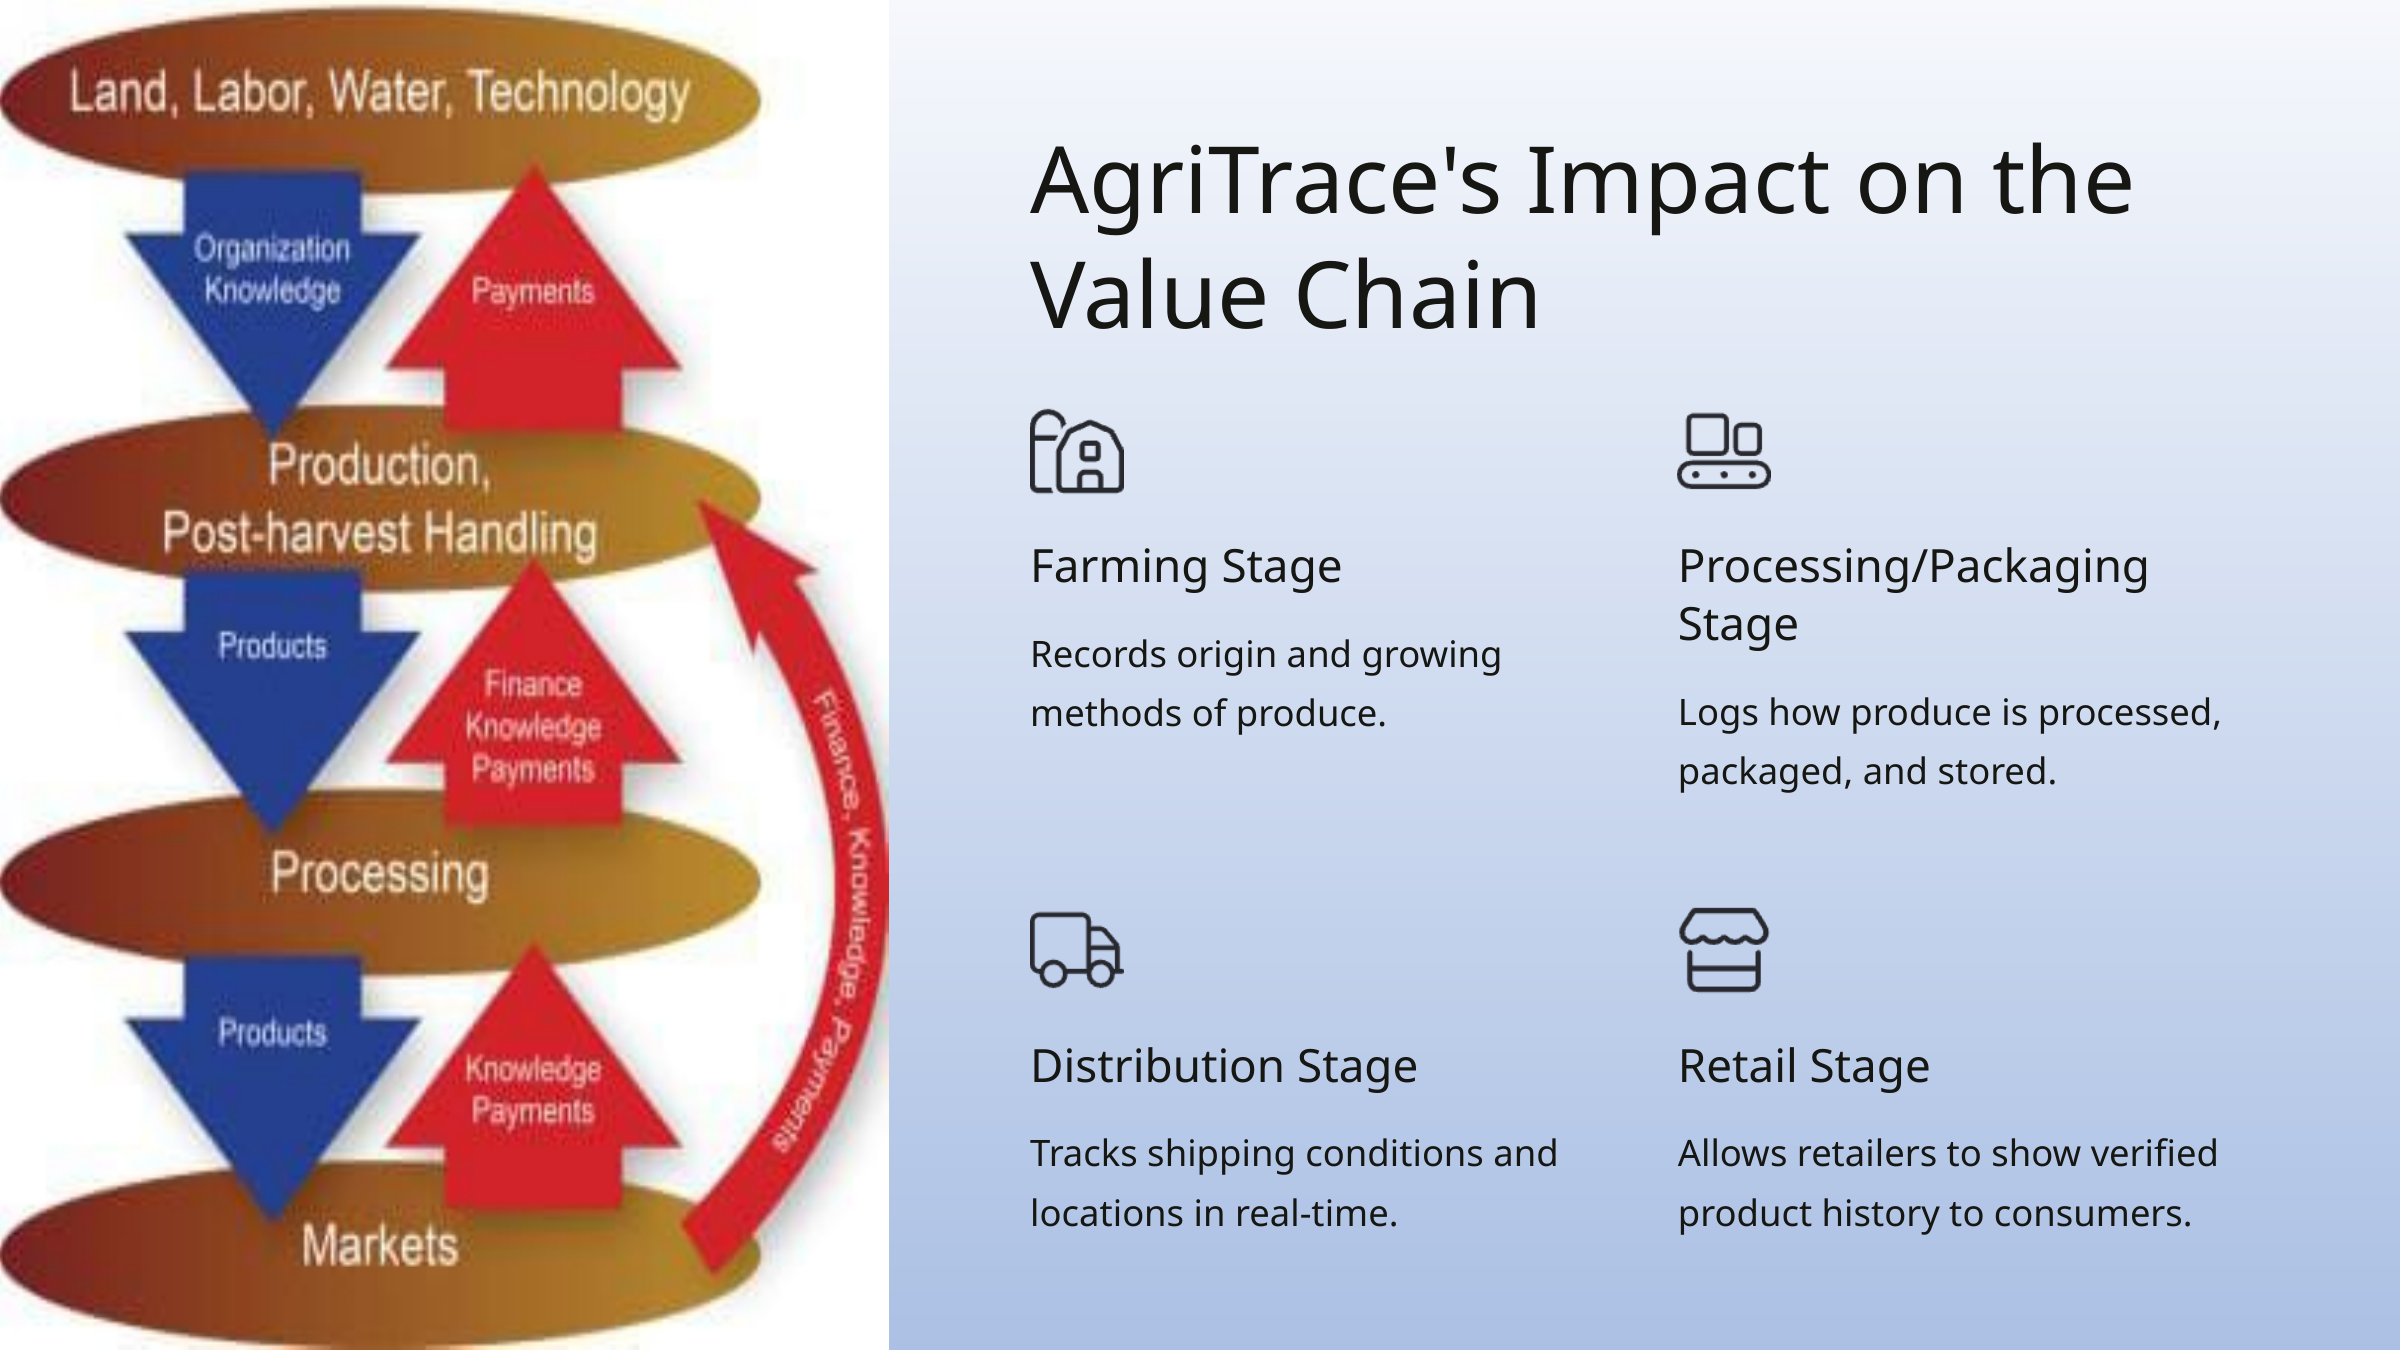

AgriTrace's Impact on the Value Chain
Farming Stage
Processing/Packaging Stage
Records origin and growing methods of produce.
Logs how produce is processed, packaged, and stored.
Distribution Stage
Retail Stage
Tracks shipping conditions and locations in real-time.
Allows retailers to show verified product history to consumers.